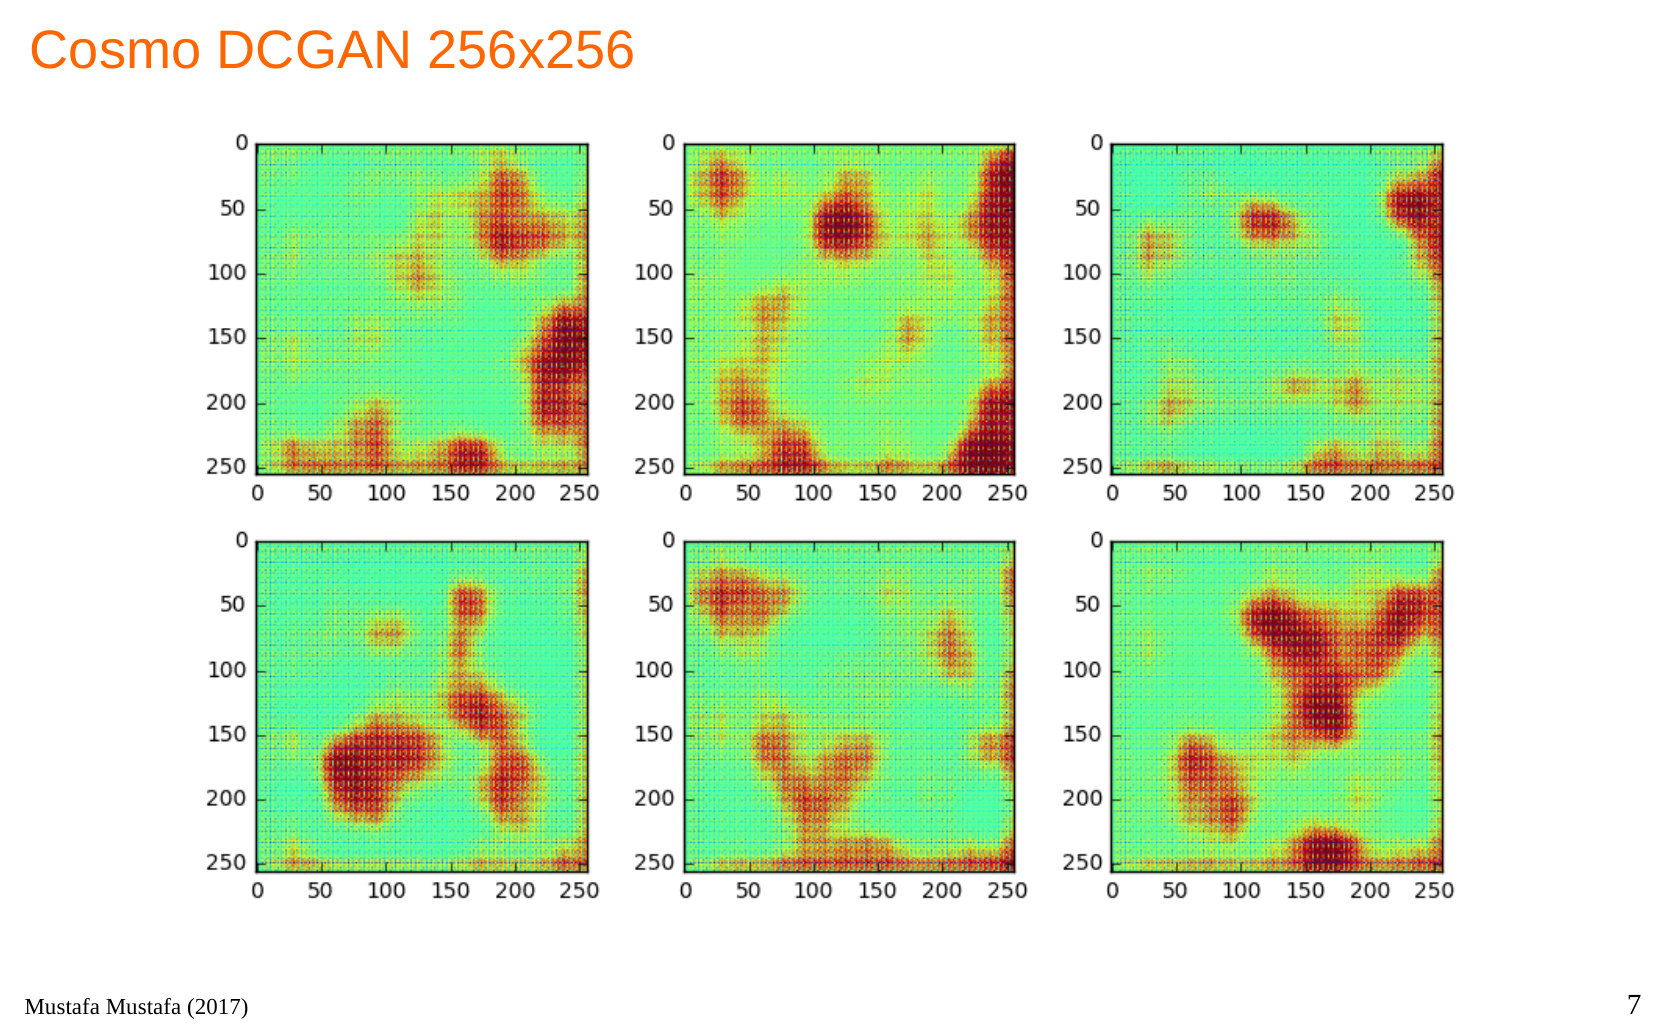

# Cosmo DCGAN 256x256
7
Mustafa Mustafa (2017)